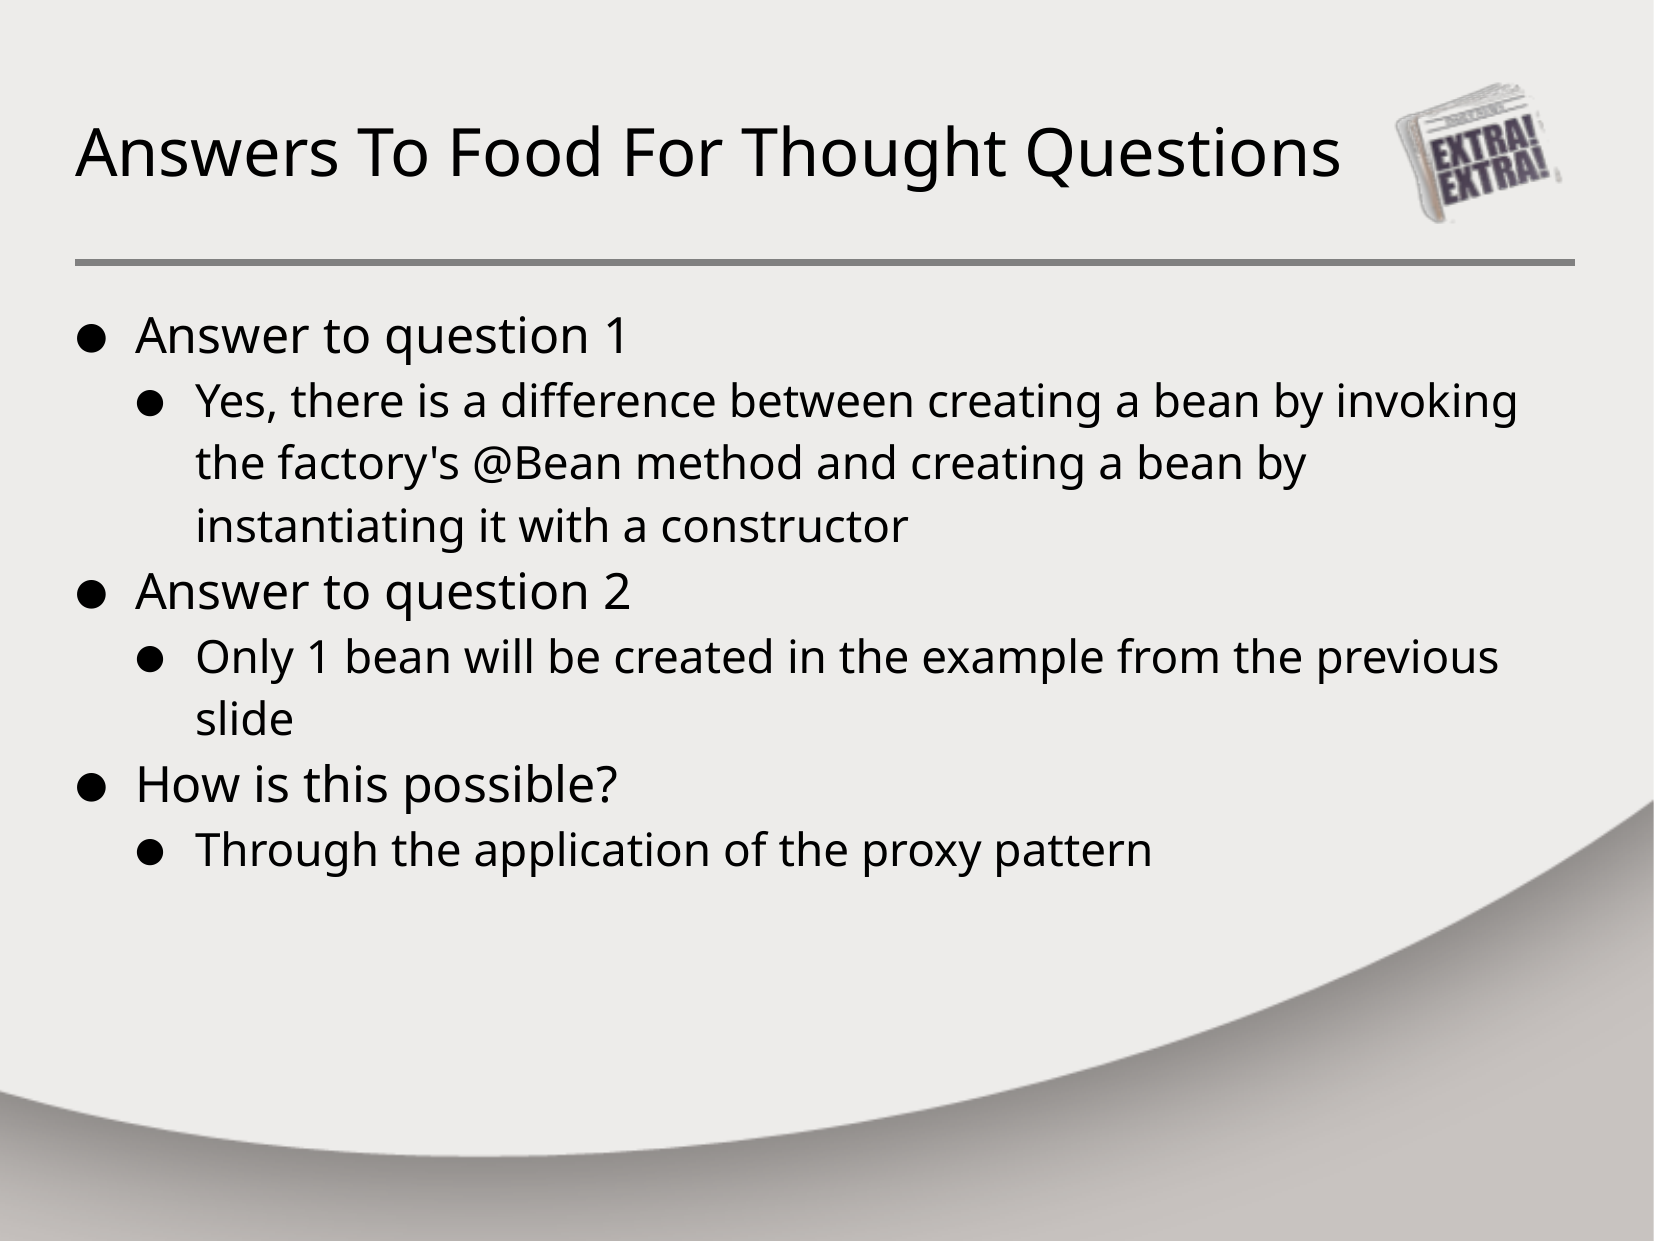

# Answers To Food For Thought Questions
Answer to question 1
Yes, there is a difference between creating a bean by invoking the factory's @Bean method and creating a bean by instantiating it with a constructor
Answer to question 2
Only 1 bean will be created in the example from the previous slide
How is this possible?
Through the application of the proxy pattern